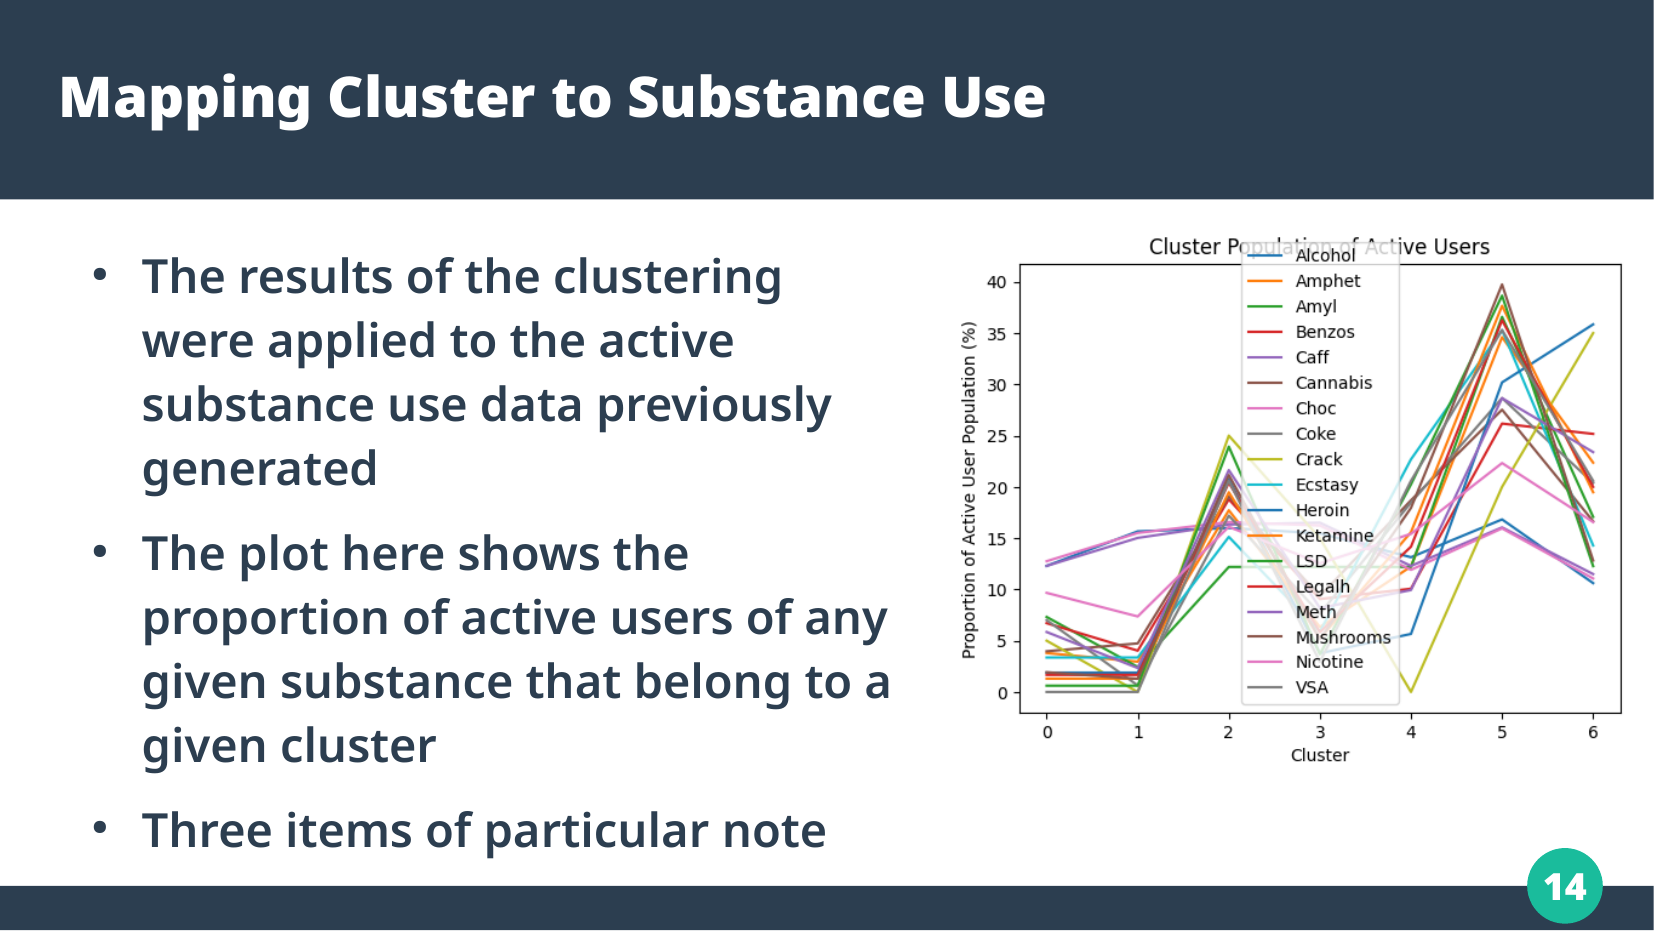

# Mapping Cluster to Substance Use
The results of the clustering were applied to the active substance use data previously generated
The plot here shows the proportion of active users of any given substance that belong to a given cluster
Three items of particular note